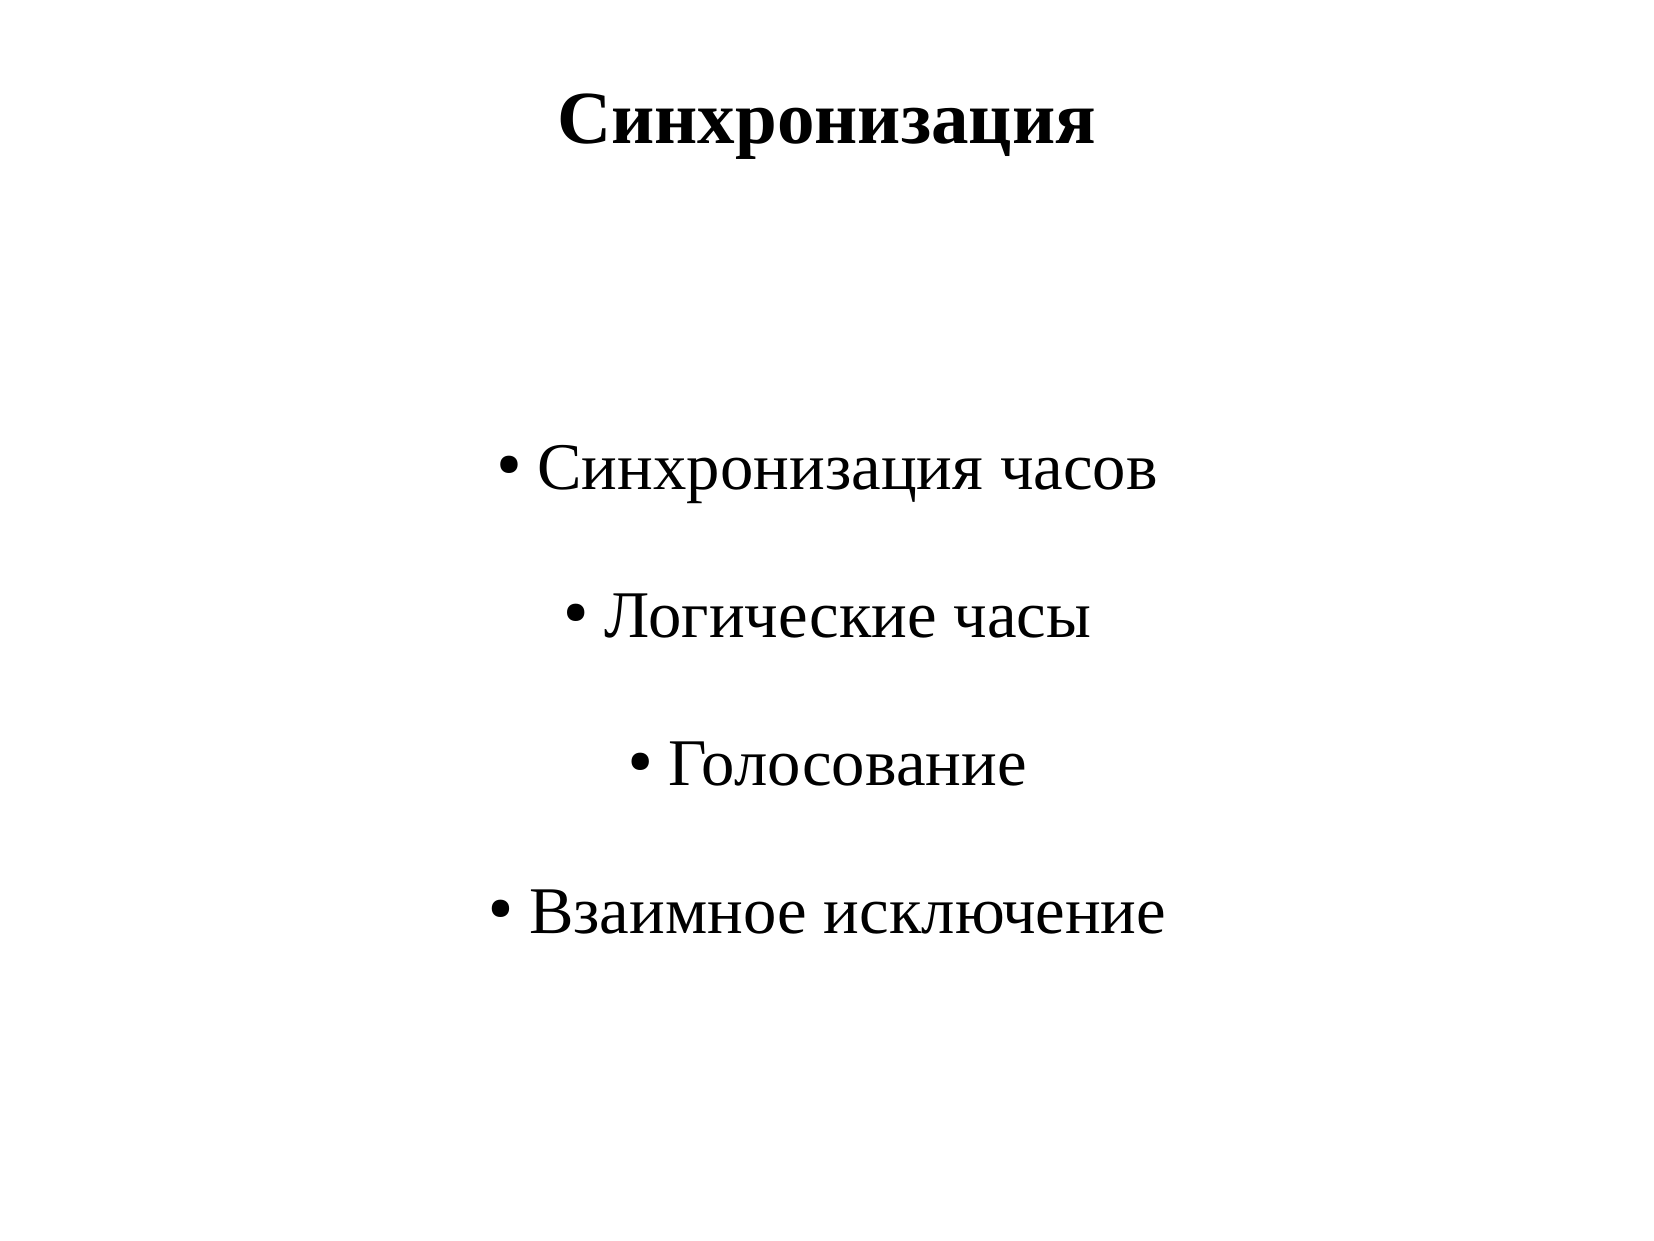

# Синхронизация
 Синхронизация часов
 Логические часы
 Голосование
 Взаимное исключение